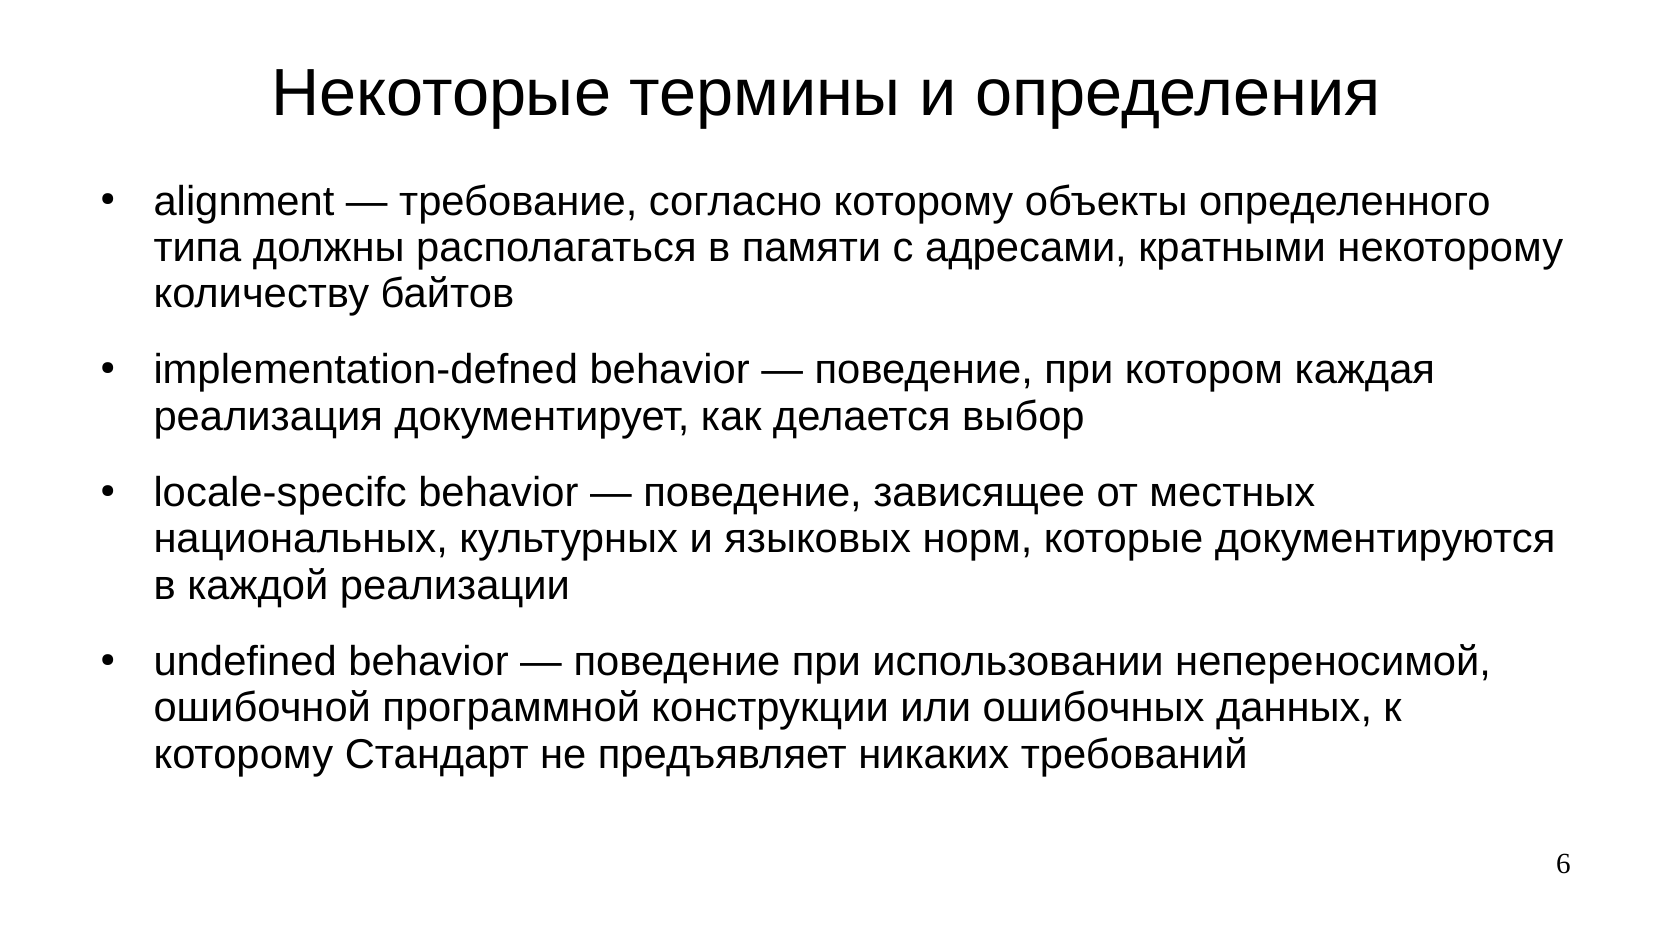

# Некоторые термины и определения
alignment — требование, согласно которому объекты определенного типа должны располагаться в памяти с адресами, кратными некоторому количеству байтов
implementation-defned behavior — поведение, при котором каждая реализация документирует, как делается выбор
locale-specifc behavior — поведение, зависящее от местных национальных, культурных и языковых норм, которые документируются в каждой реализации
undefined behavior — поведение при использовании непереносимой, ошибочной программной конструкции или ошибочных данных, к которому Стандарт не предъявляет никаких требований
6